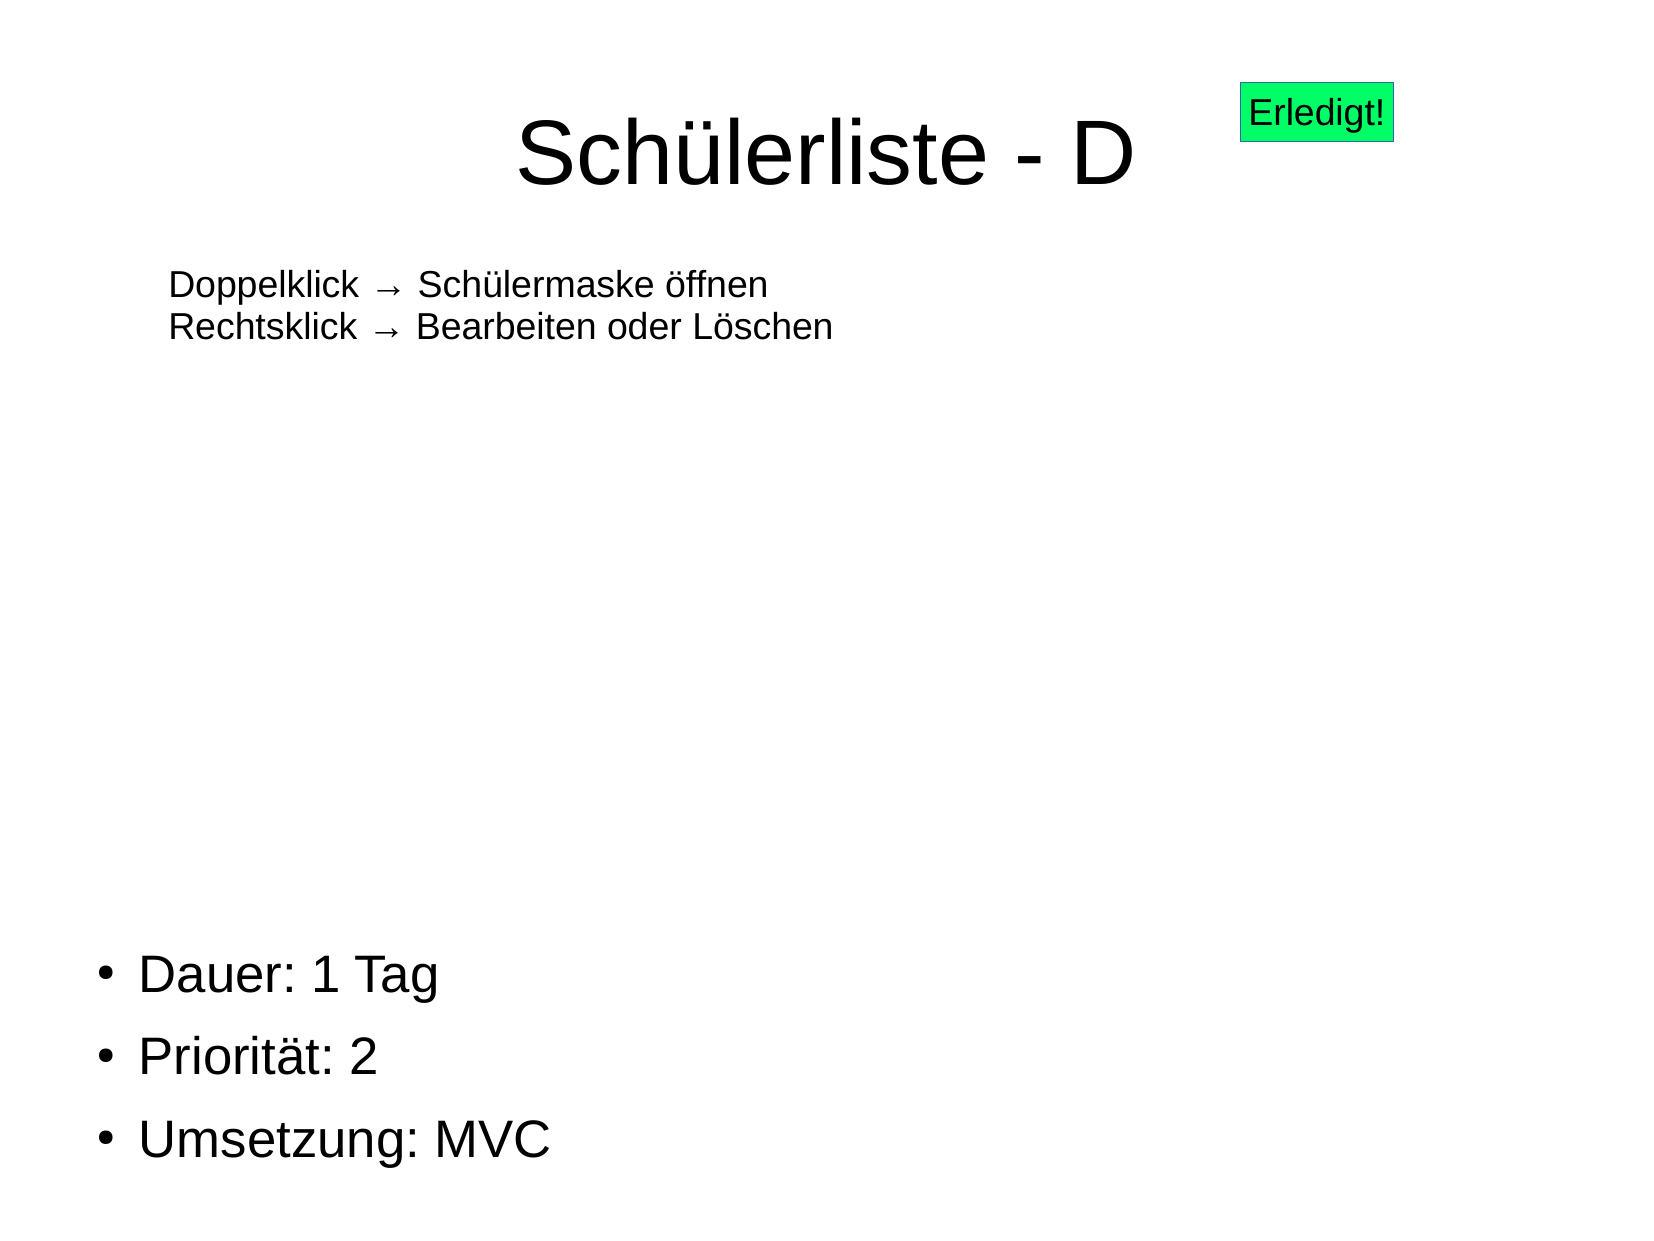

# Schülerliste - D
Erledigt!
Doppelklick → Schülermaske öffnen
Rechtsklick → Bearbeiten oder Löschen
Dauer: 1 Tag
Priorität: 2
Umsetzung: MVC